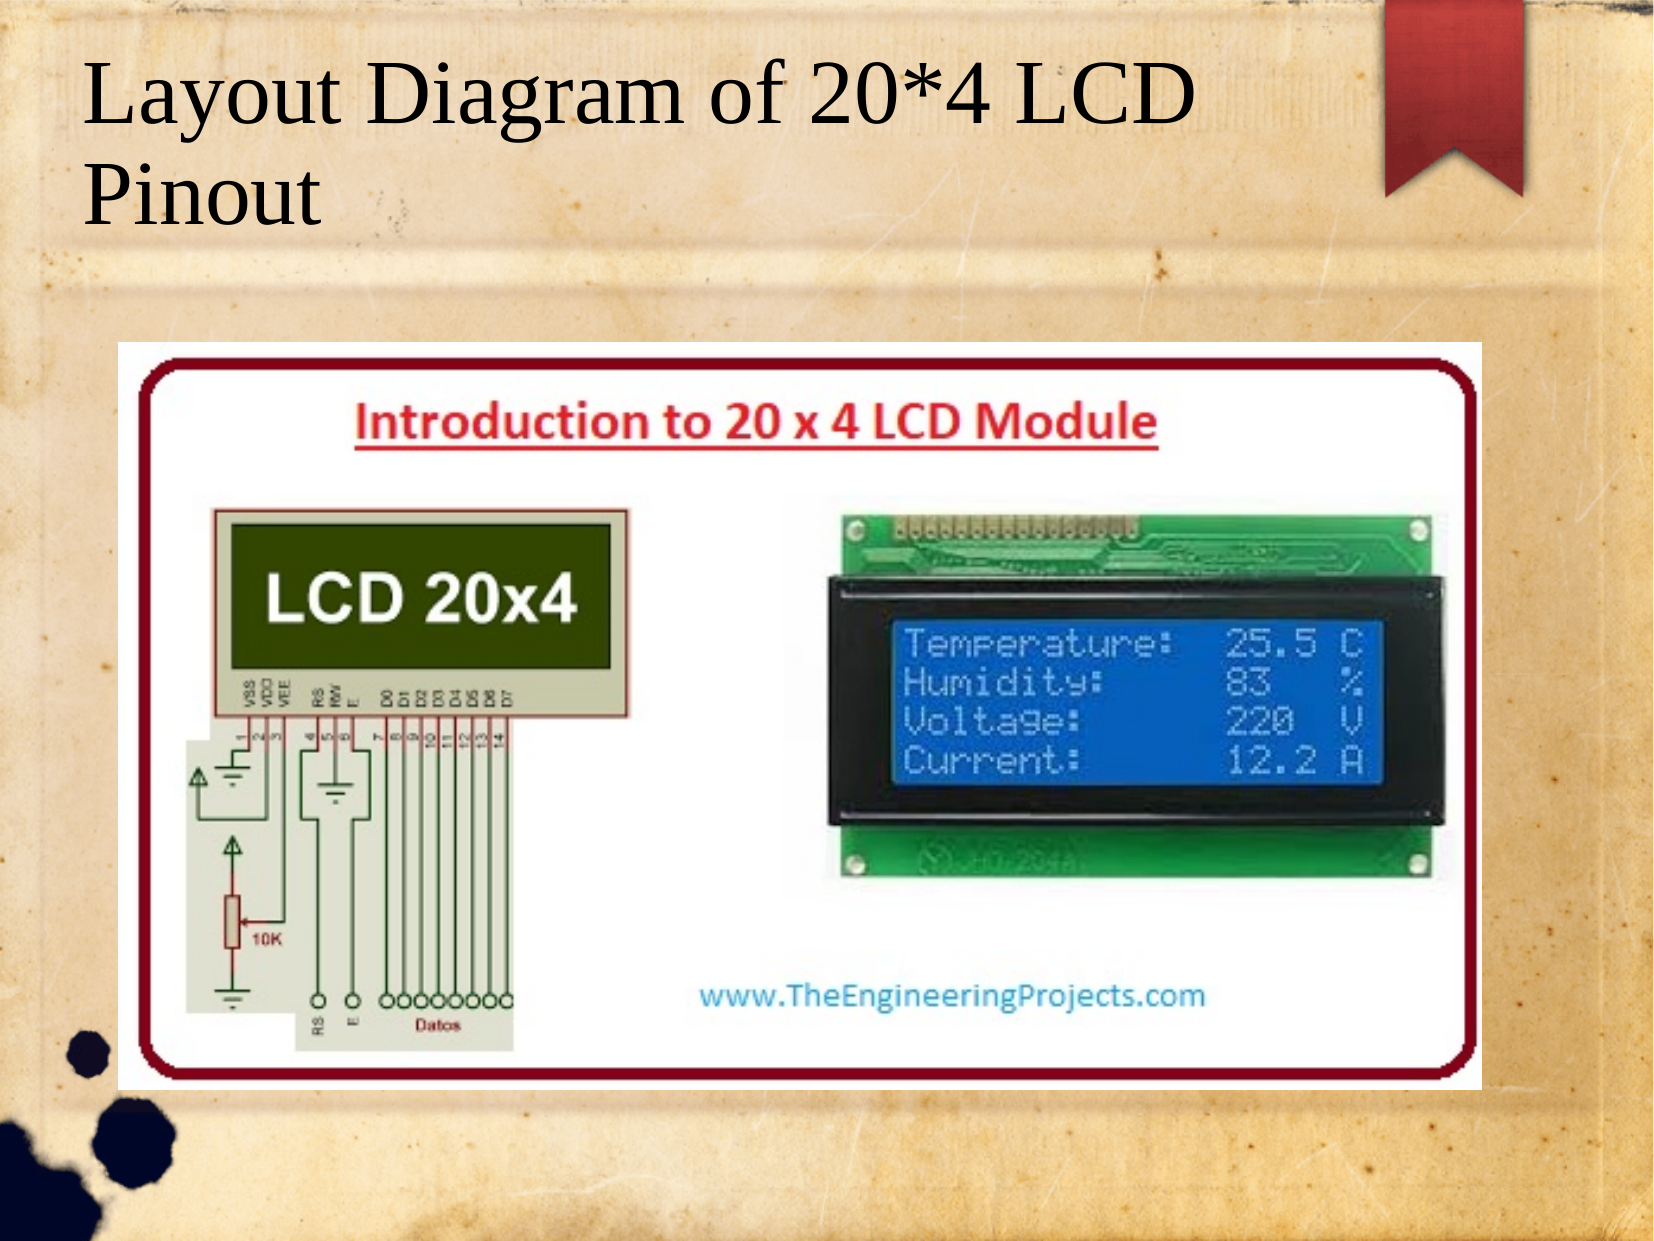

# Layout Diagram of 20*4 LCD Pinout